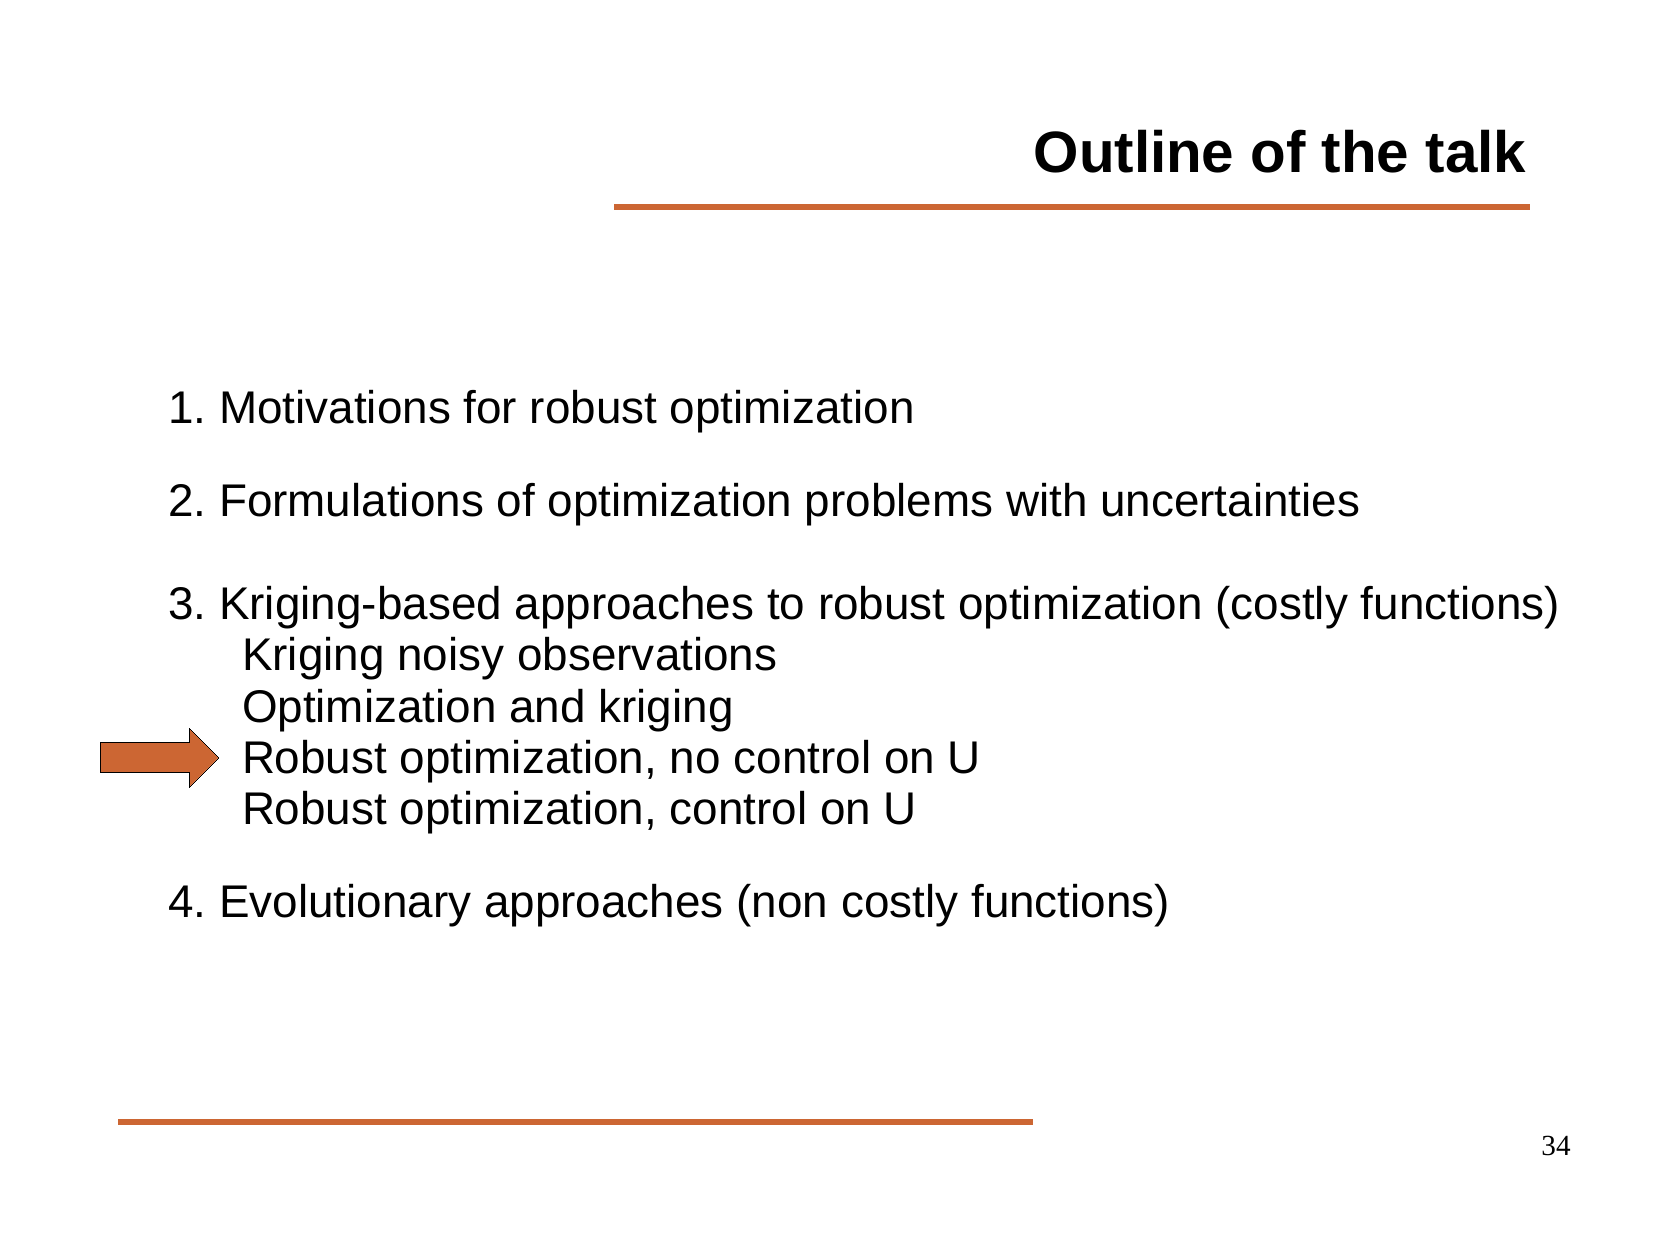

Outline of the talk
1. Motivations for robust optimization
2. Formulations of optimization problems with uncertainties
3. Kriging-based approaches to robust optimization (costly functions)
	Kriging noisy observations
	Optimization and kriging
	Robust optimization, no control on U
	Robust optimization, control on U
4. Evolutionary approaches (non costly functions)
34